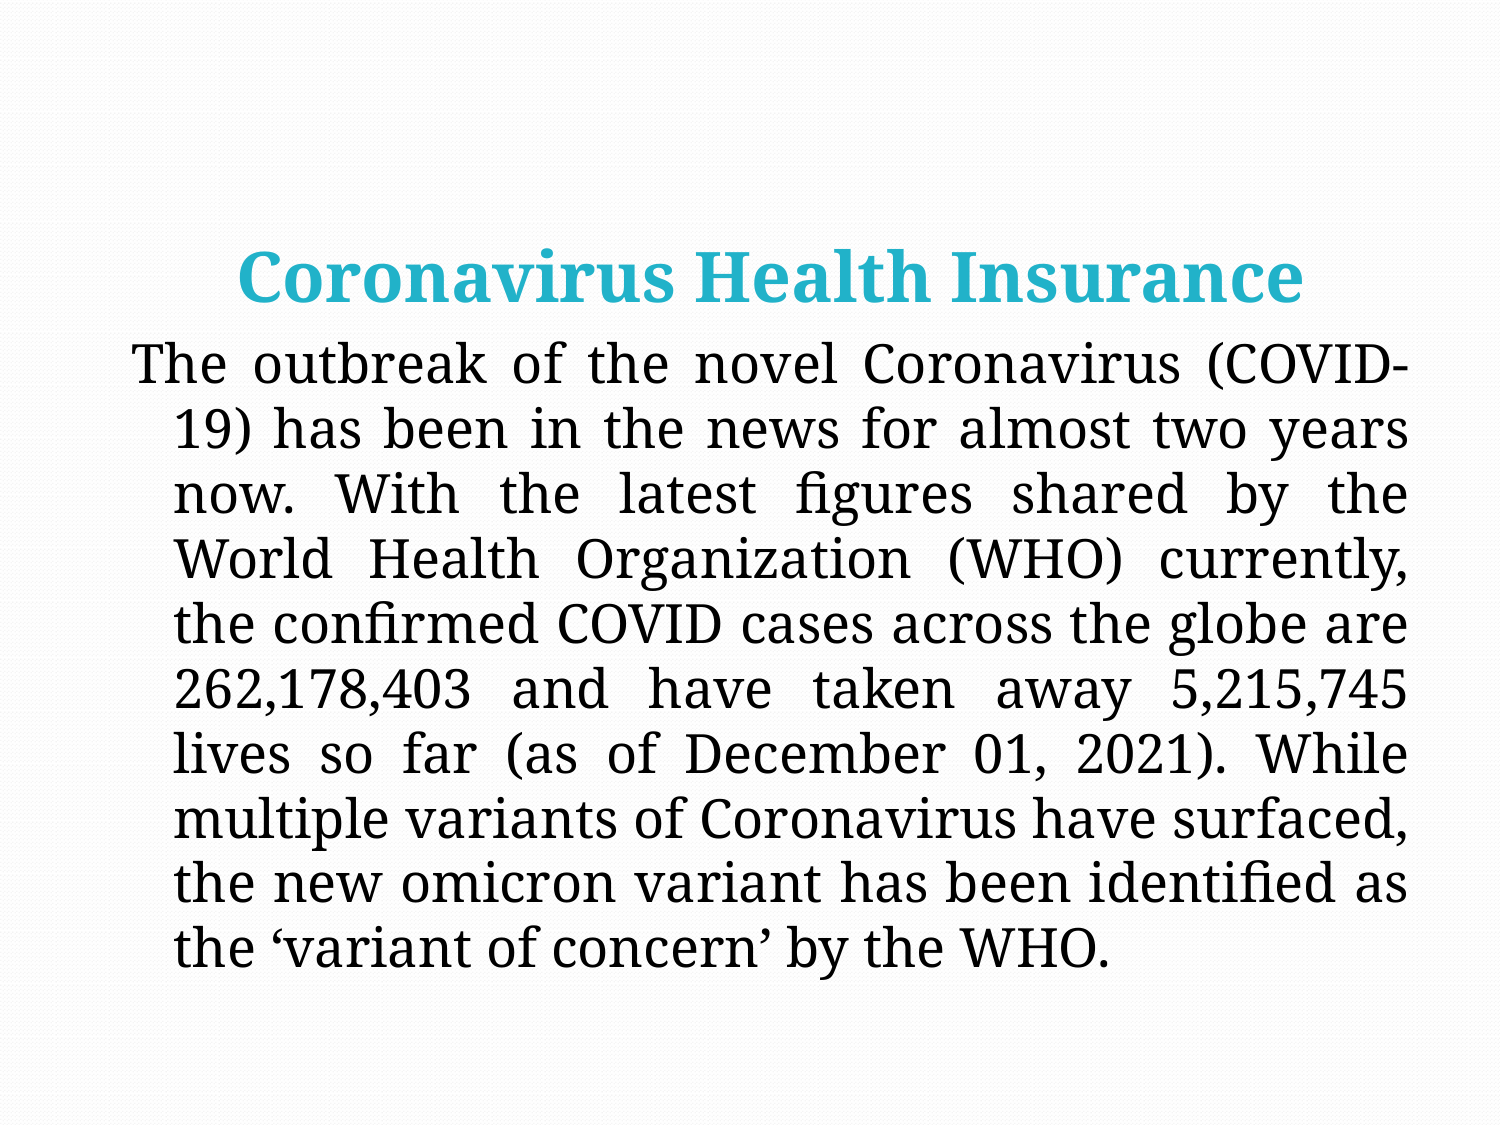

# Coronavirus Health Insurance
The outbreak of the novel Coronavirus (COVID-19) has been in the news for almost two years now. With the latest figures shared by the World Health Organization (WHO) currently, the confirmed COVID cases across the globe are 262,178,403 and have taken away 5,215,745 lives so far (as of December 01, 2021). While multiple variants of Coronavirus have surfaced, the new omicron variant has been identified as the ‘variant of concern’ by the WHO.